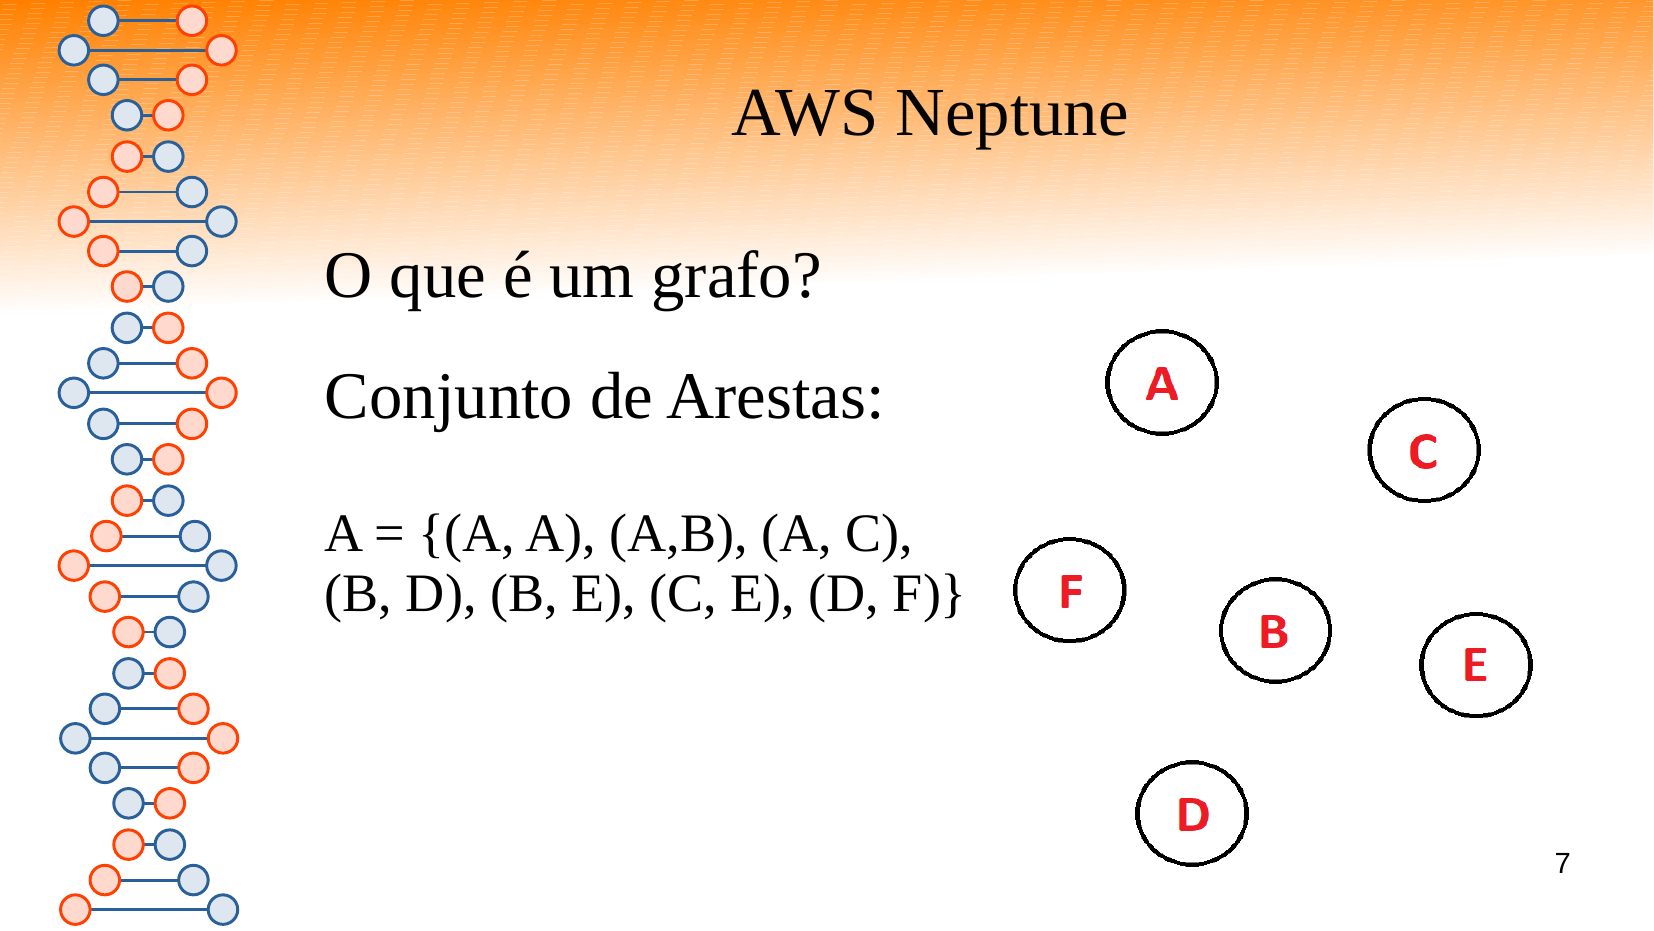

# AWS Neptune
O que é um grafo?
Conjunto de Arestas:
A = {(A, A), (A,B), (A, C), (B, D), (B, E), (C, E), (D, F)}
7